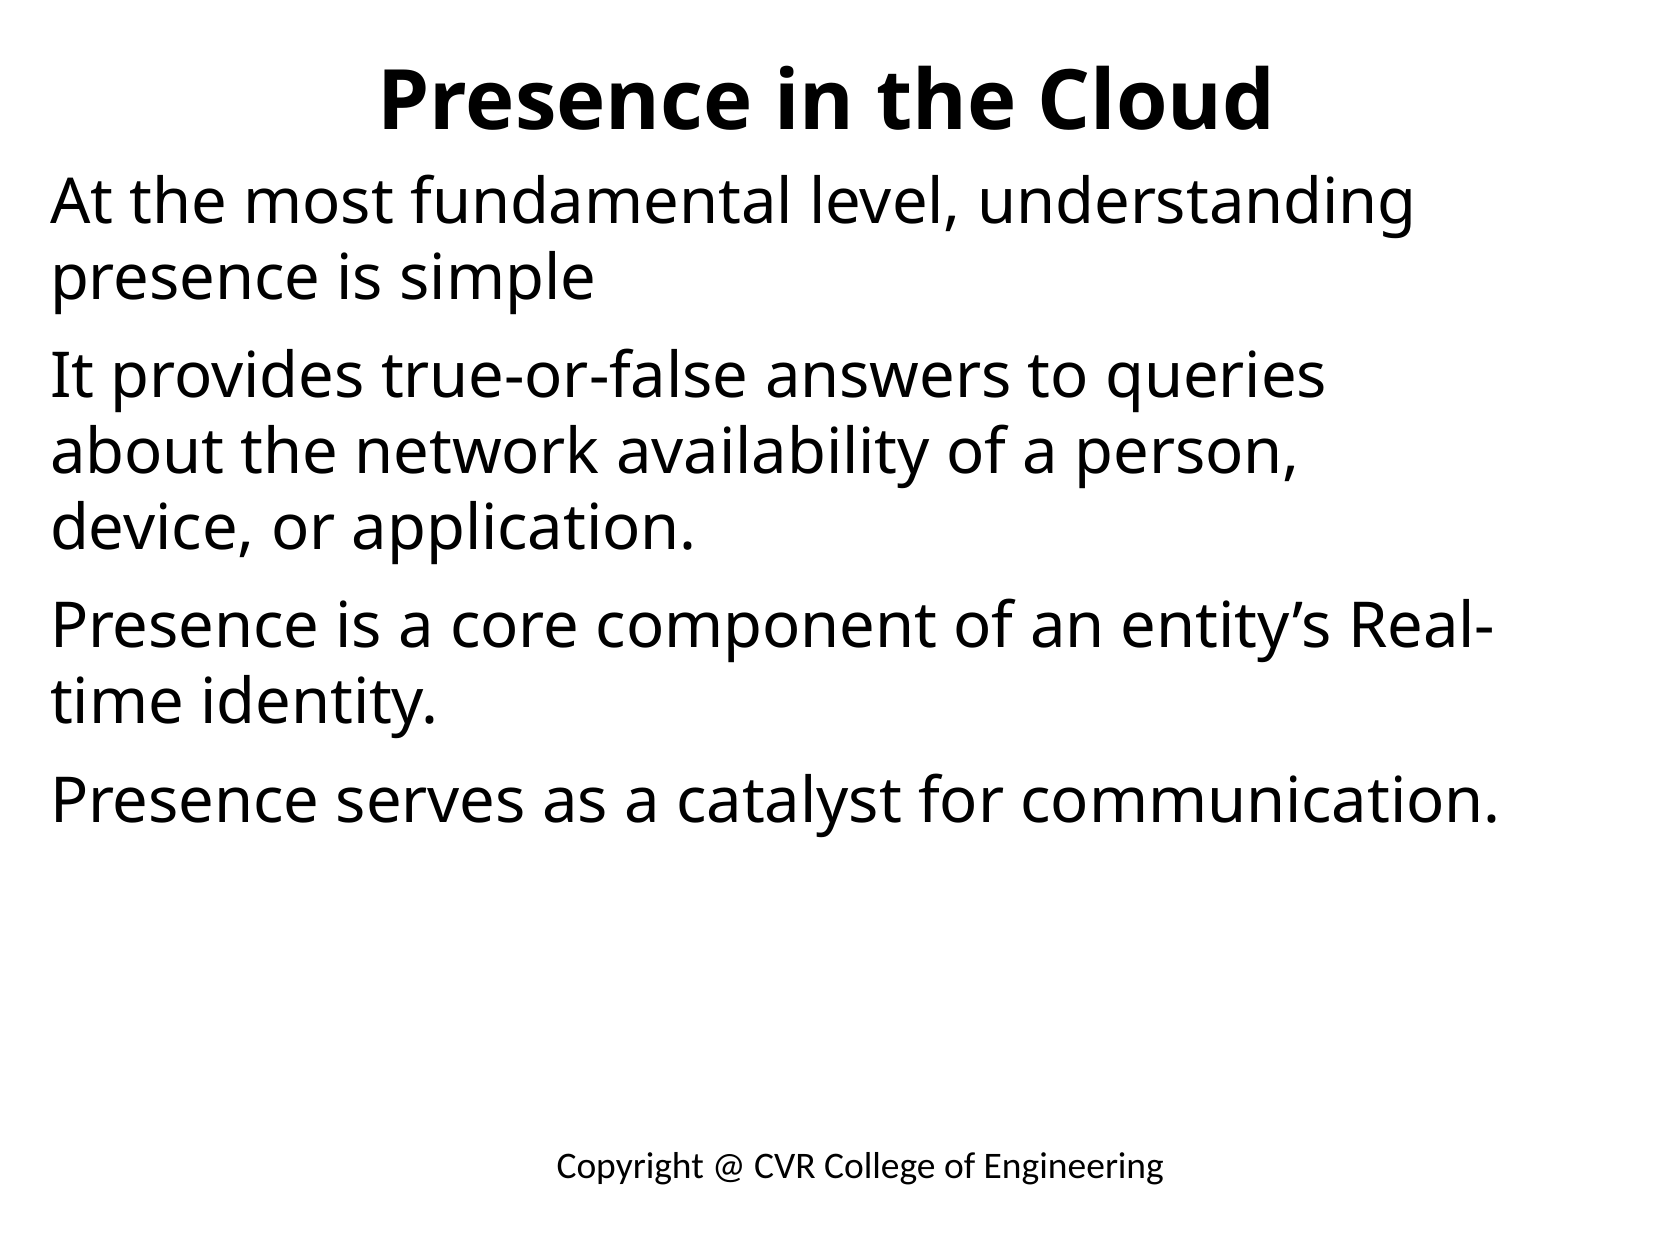

# Presence in the Cloud
At the most fundamental level, understanding presence is simple
It provides true-or-false answers to queries about the network availability of a person, device, or application.
Presence is a core component of an entity’s Real-time identity.
Presence serves as a catalyst for communication.